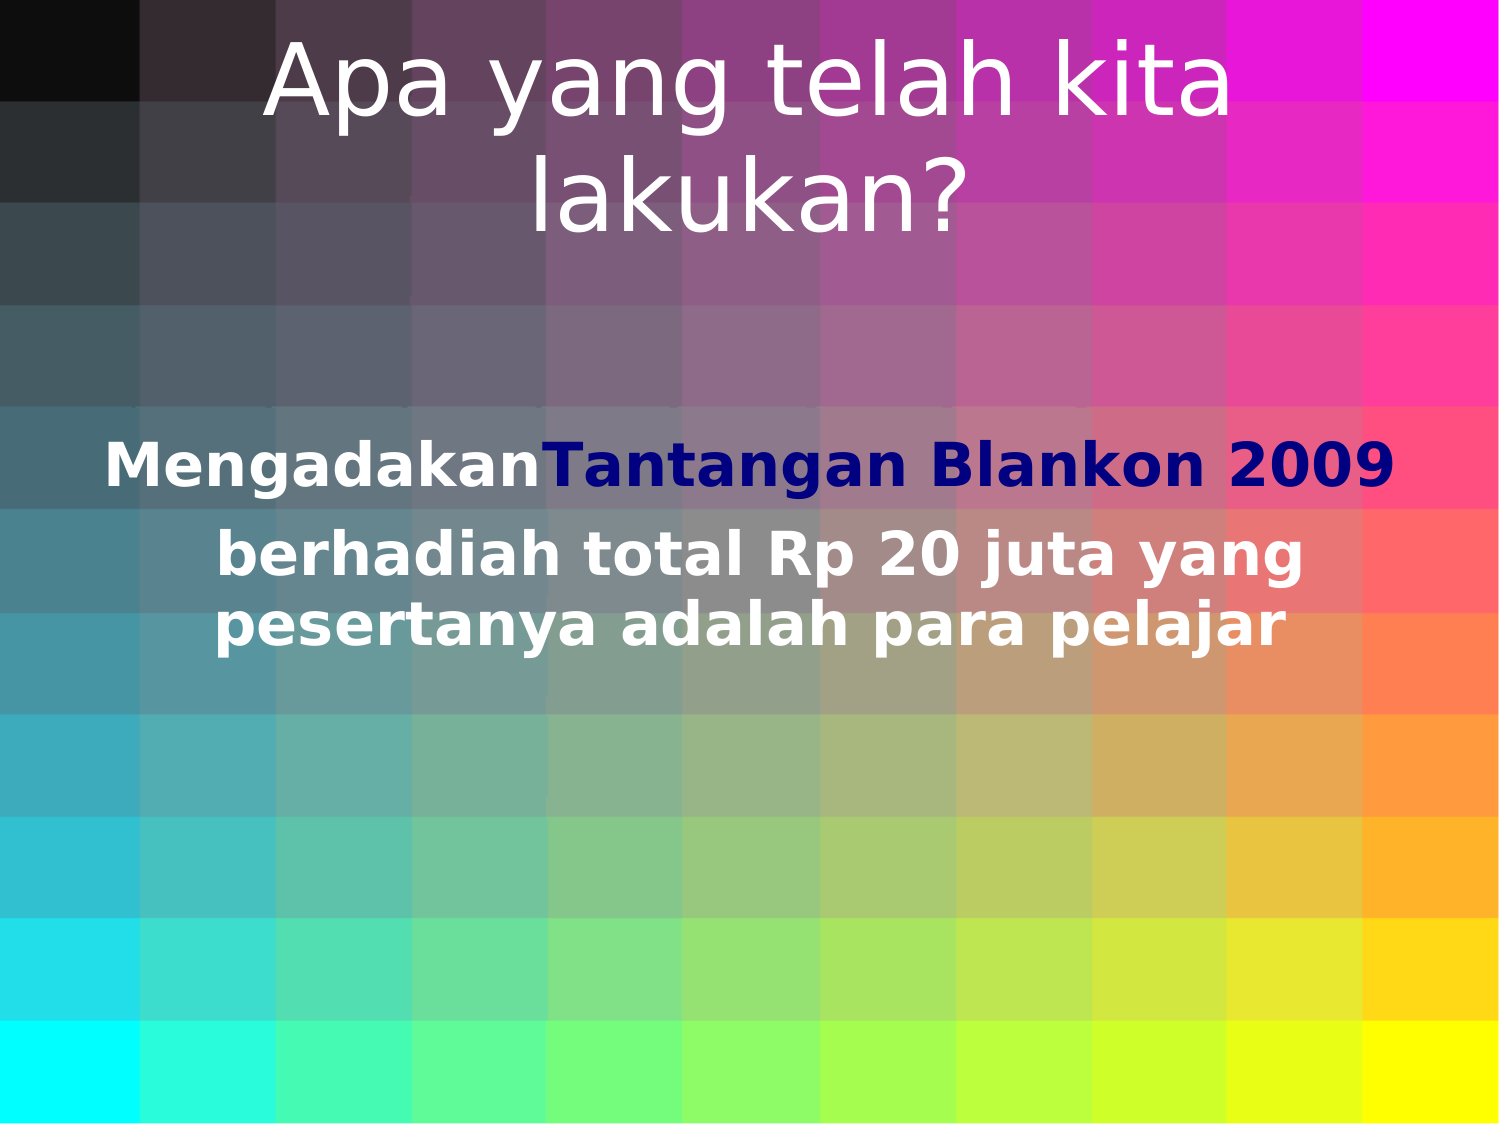

# Apa yang telah kita lakukan?
MengadakanTantangan Blankon 2009
 berhadiah total Rp 20 juta yang pesertanya adalah para pelajar